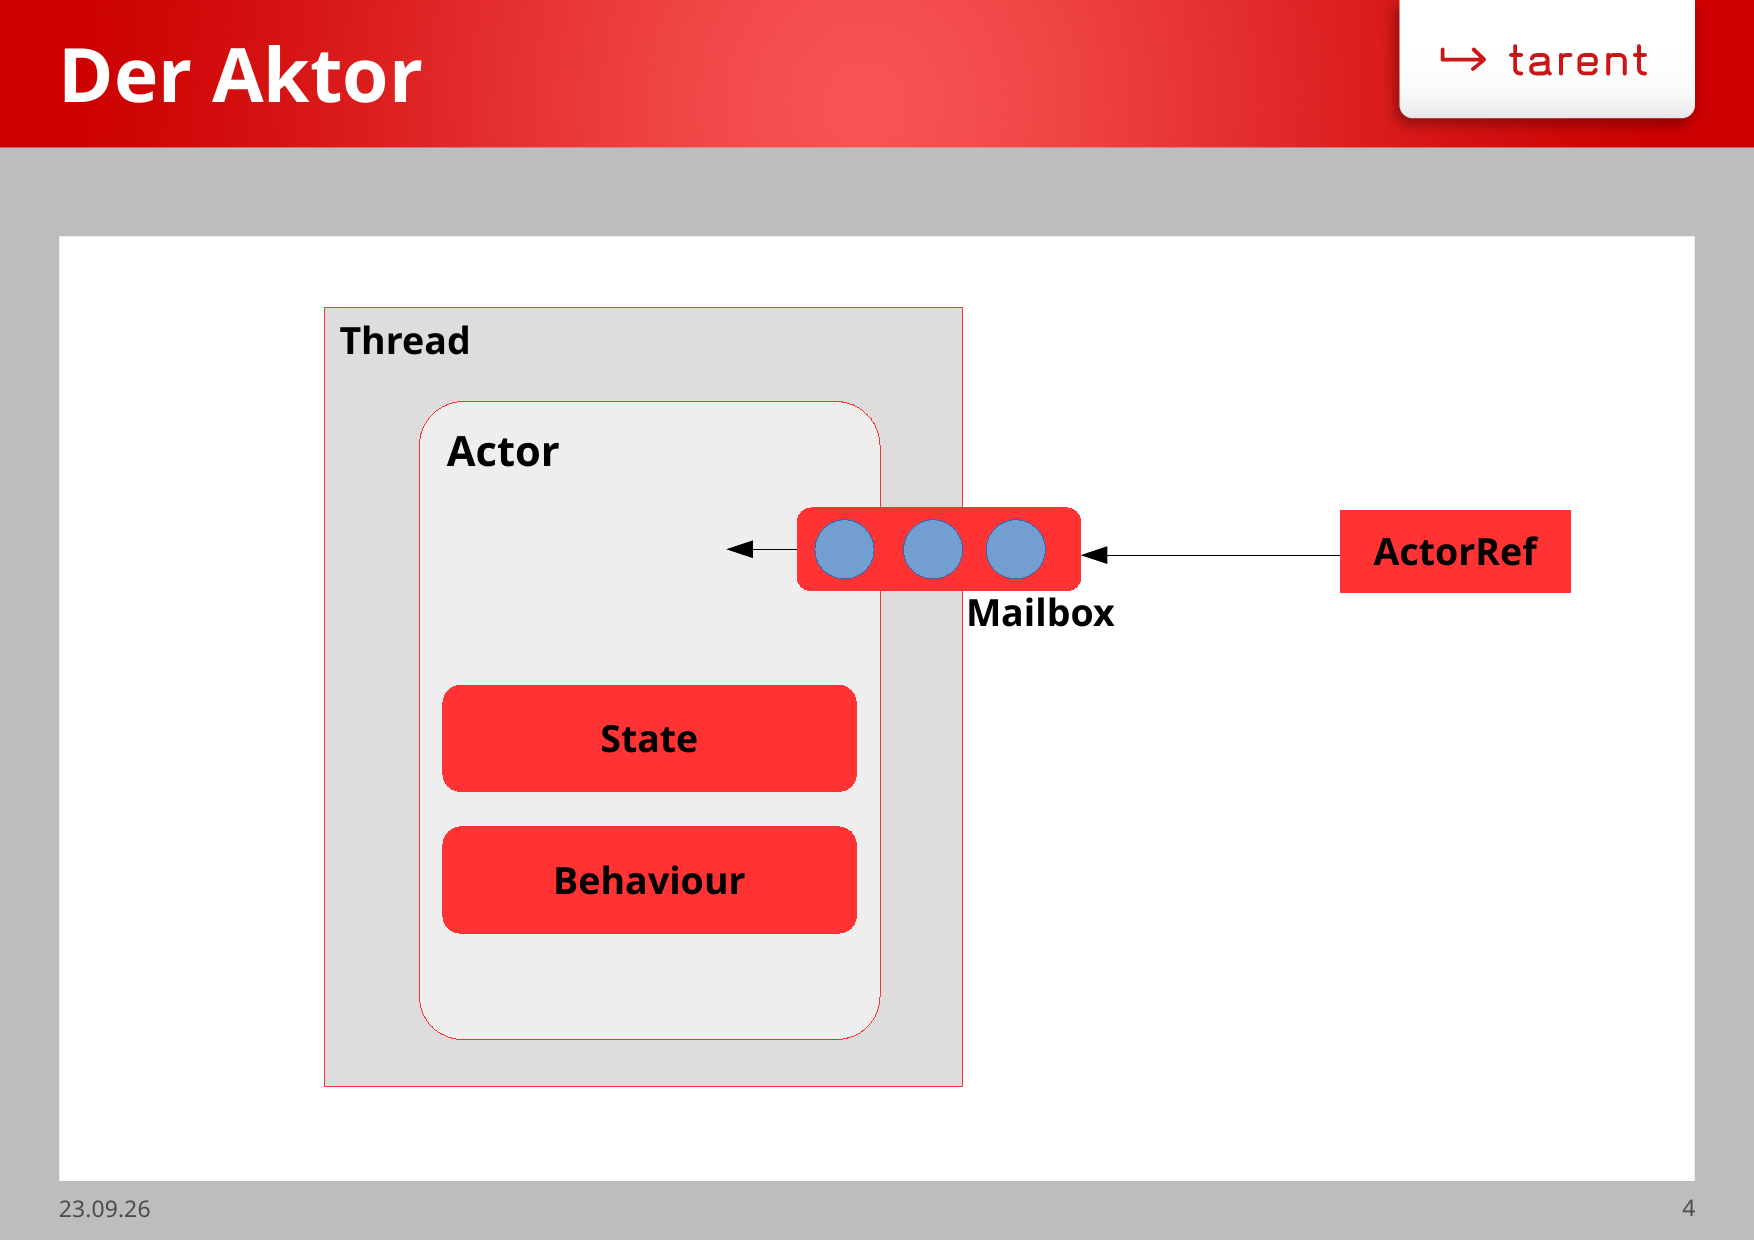

# Der Aktor
Thread
Actor
Actor
Mailbox
ActorRef
State
Behaviour